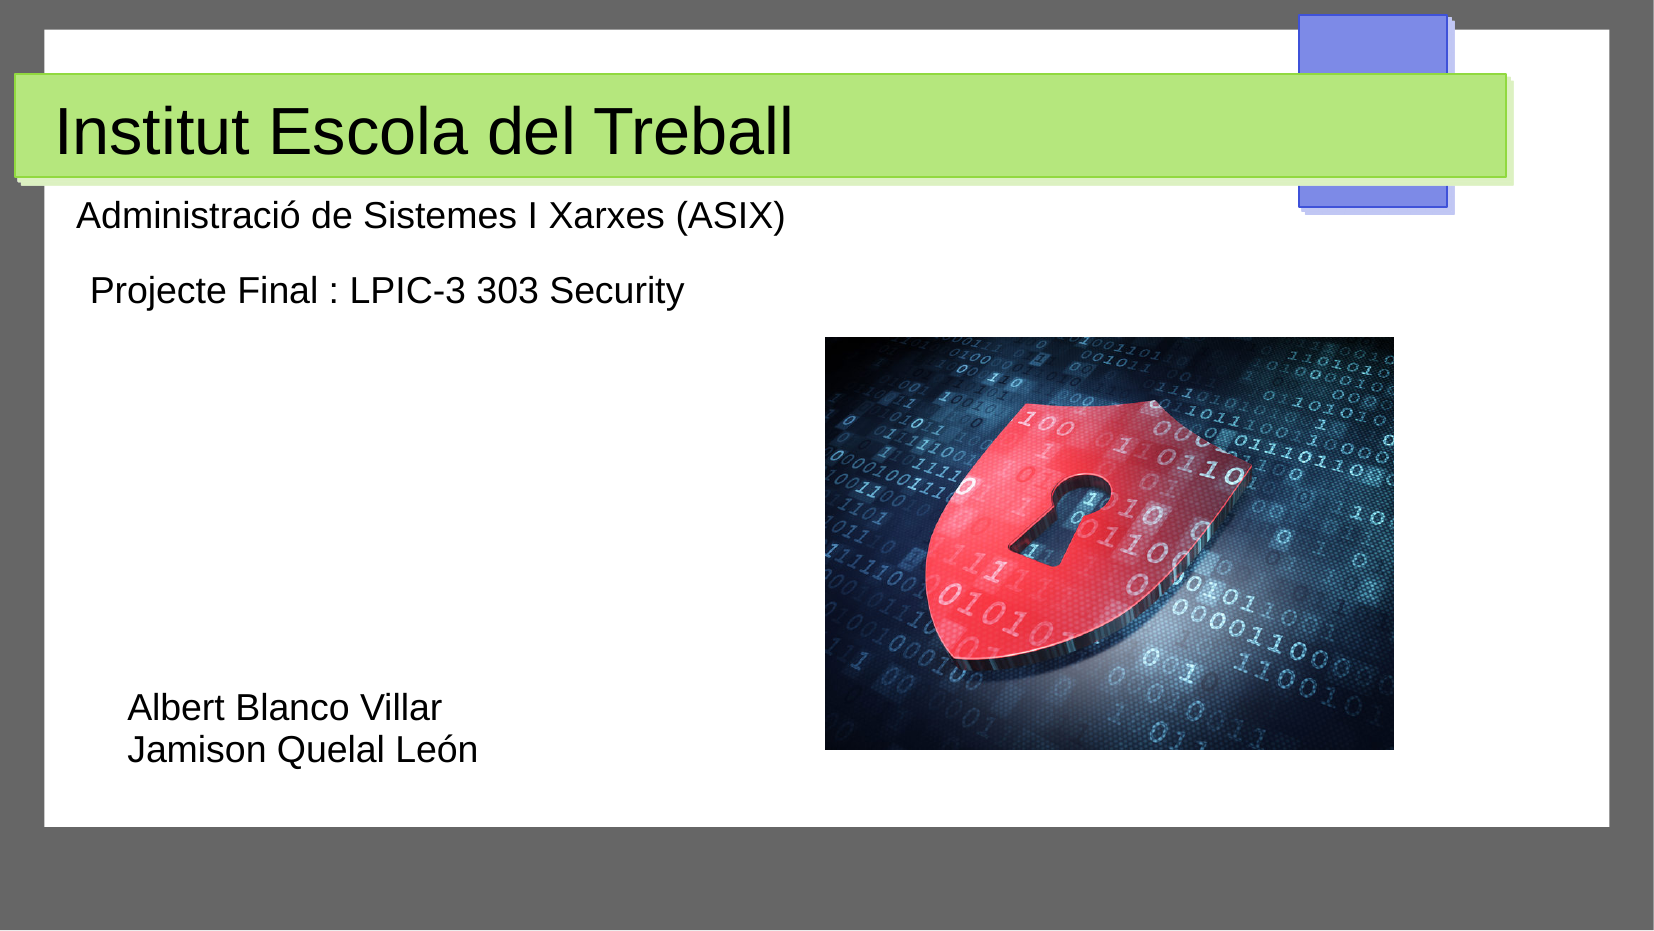

# Institut Escola del Treball
Administració de Sistemes I Xarxes (ASIX)
Projecte Final : LPIC-3 303 Security
Albert Blanco Villar
Jamison Quelal León